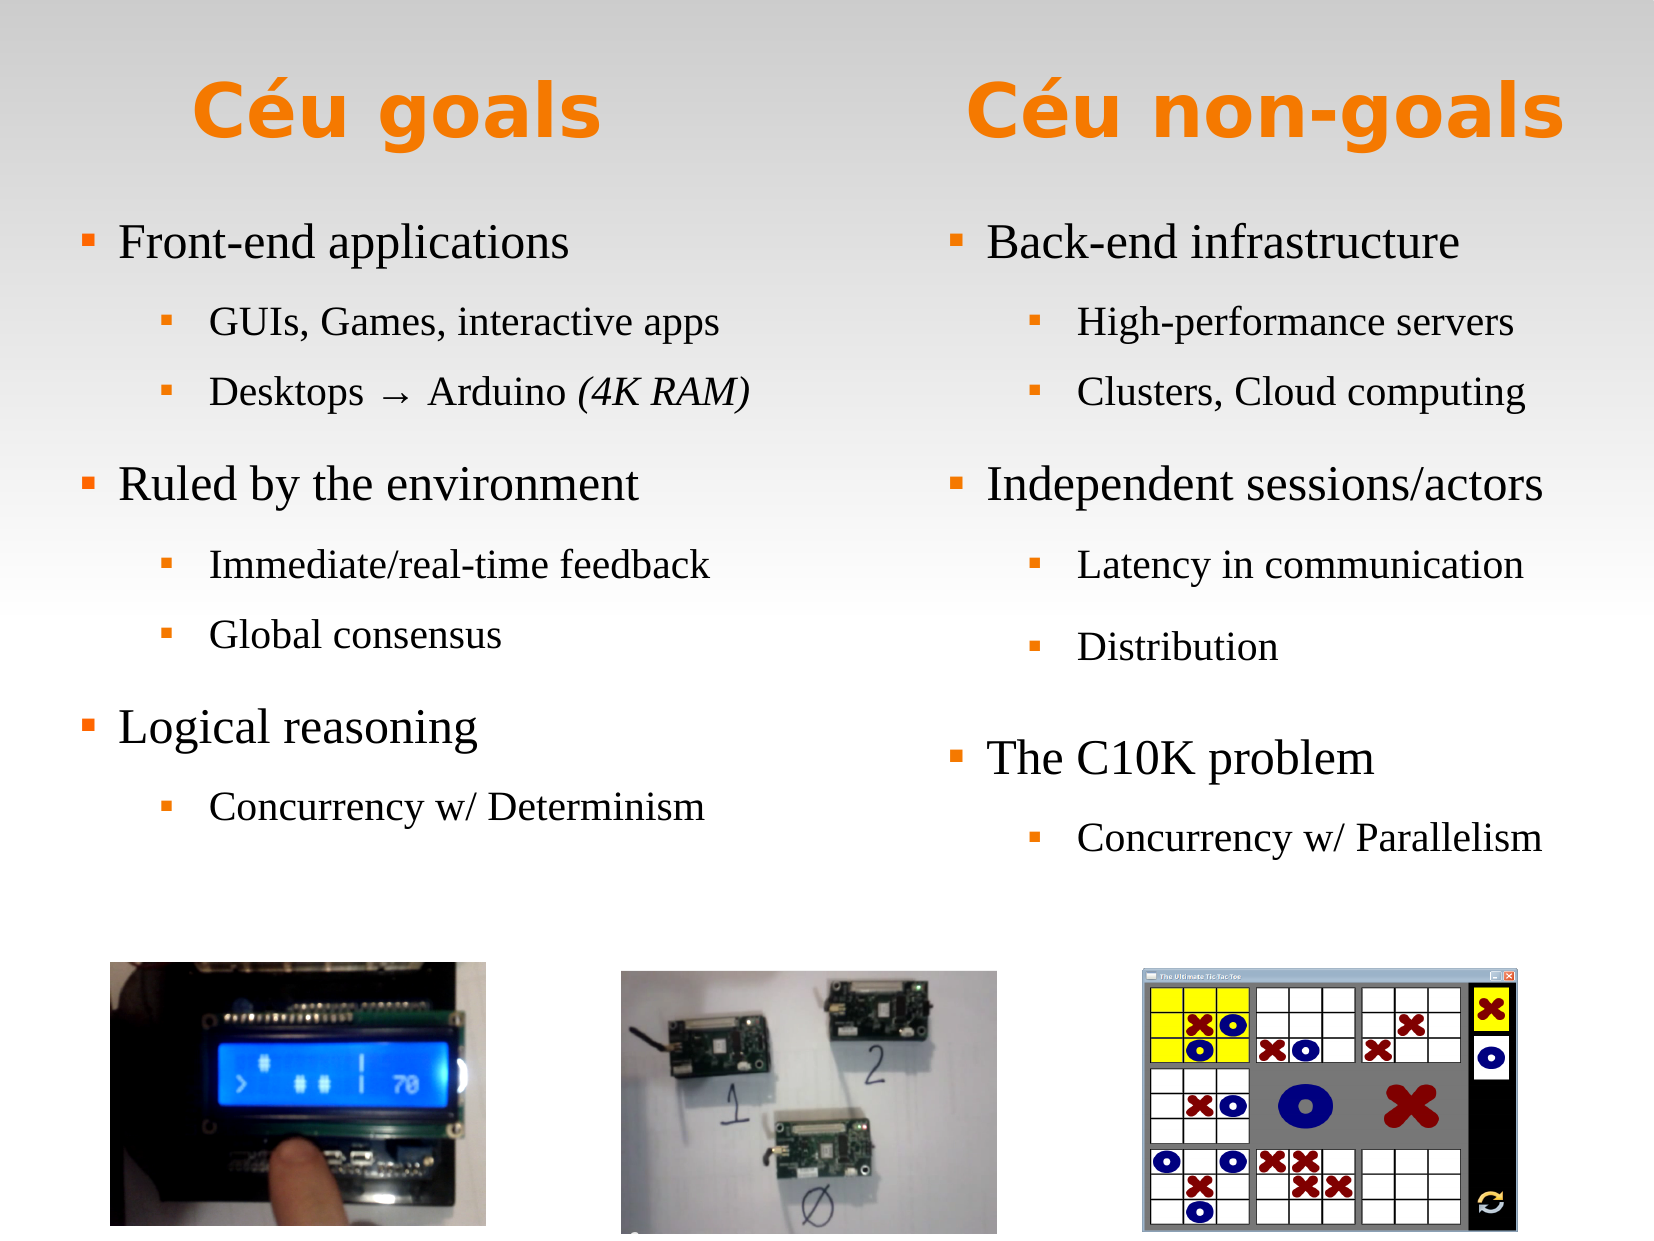

Céu goals
# Céu non-goals
Back-end infrastructure
High-performance servers
Clusters, Cloud computing
Independent sessions/actors
Latency in communication
Distribution
The C10K problem
Concurrency w/ Parallelism
Front-end applications
GUIs, Games, interactive apps
Desktops → Arduino (4K RAM)
Ruled by the environment
Immediate/real-time feedback
Global consensus
Logical reasoning
Concurrency w/ Determinism